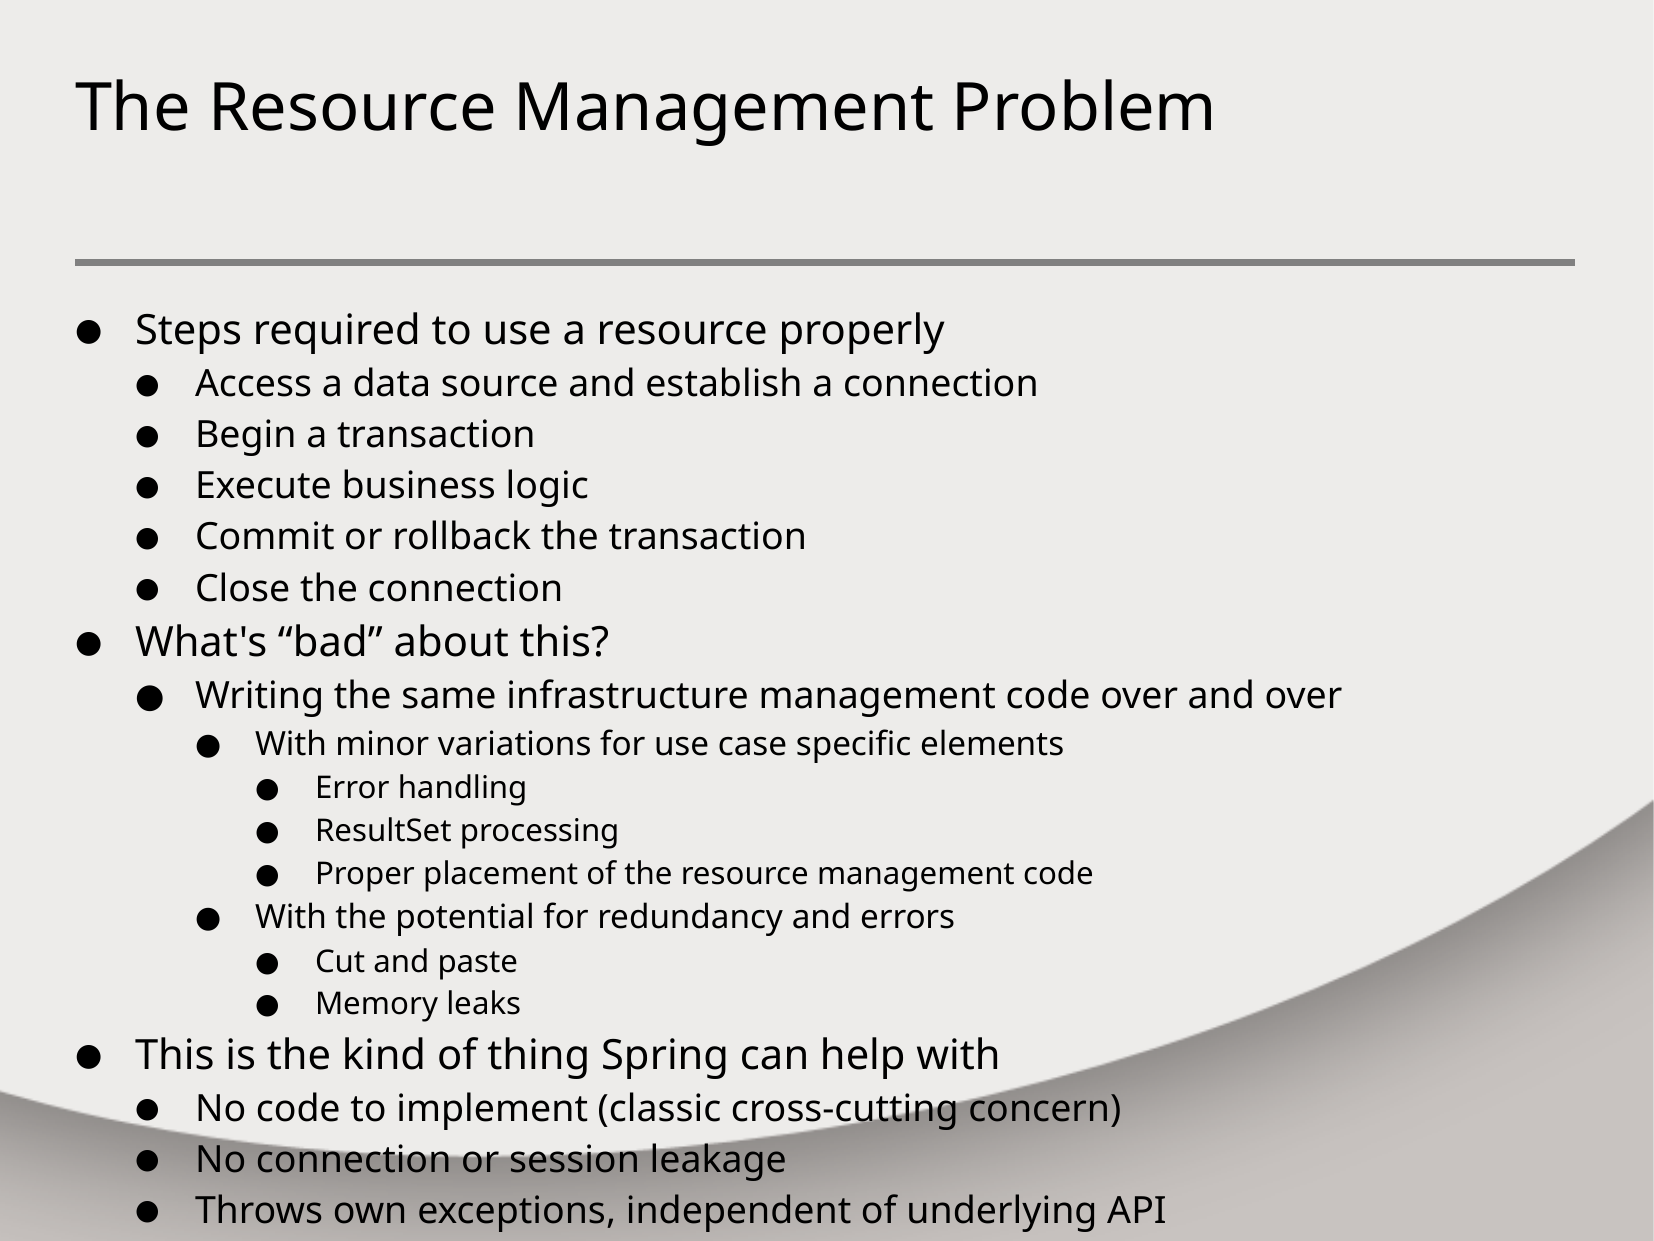

# The Resource Management Problem
Steps required to use a resource properly
Access a data source and establish a connection
Begin a transaction
Execute business logic
Commit or rollback the transaction
Close the connection
What's “bad” about this?
Writing the same infrastructure management code over and over
With minor variations for use case specific elements
Error handling
ResultSet processing
Proper placement of the resource management code
With the potential for redundancy and errors
Cut and paste
Memory leaks
This is the kind of thing Spring can help with
No code to implement (classic cross-cutting concern)
No connection or session leakage
Throws own exceptions, independent of underlying API